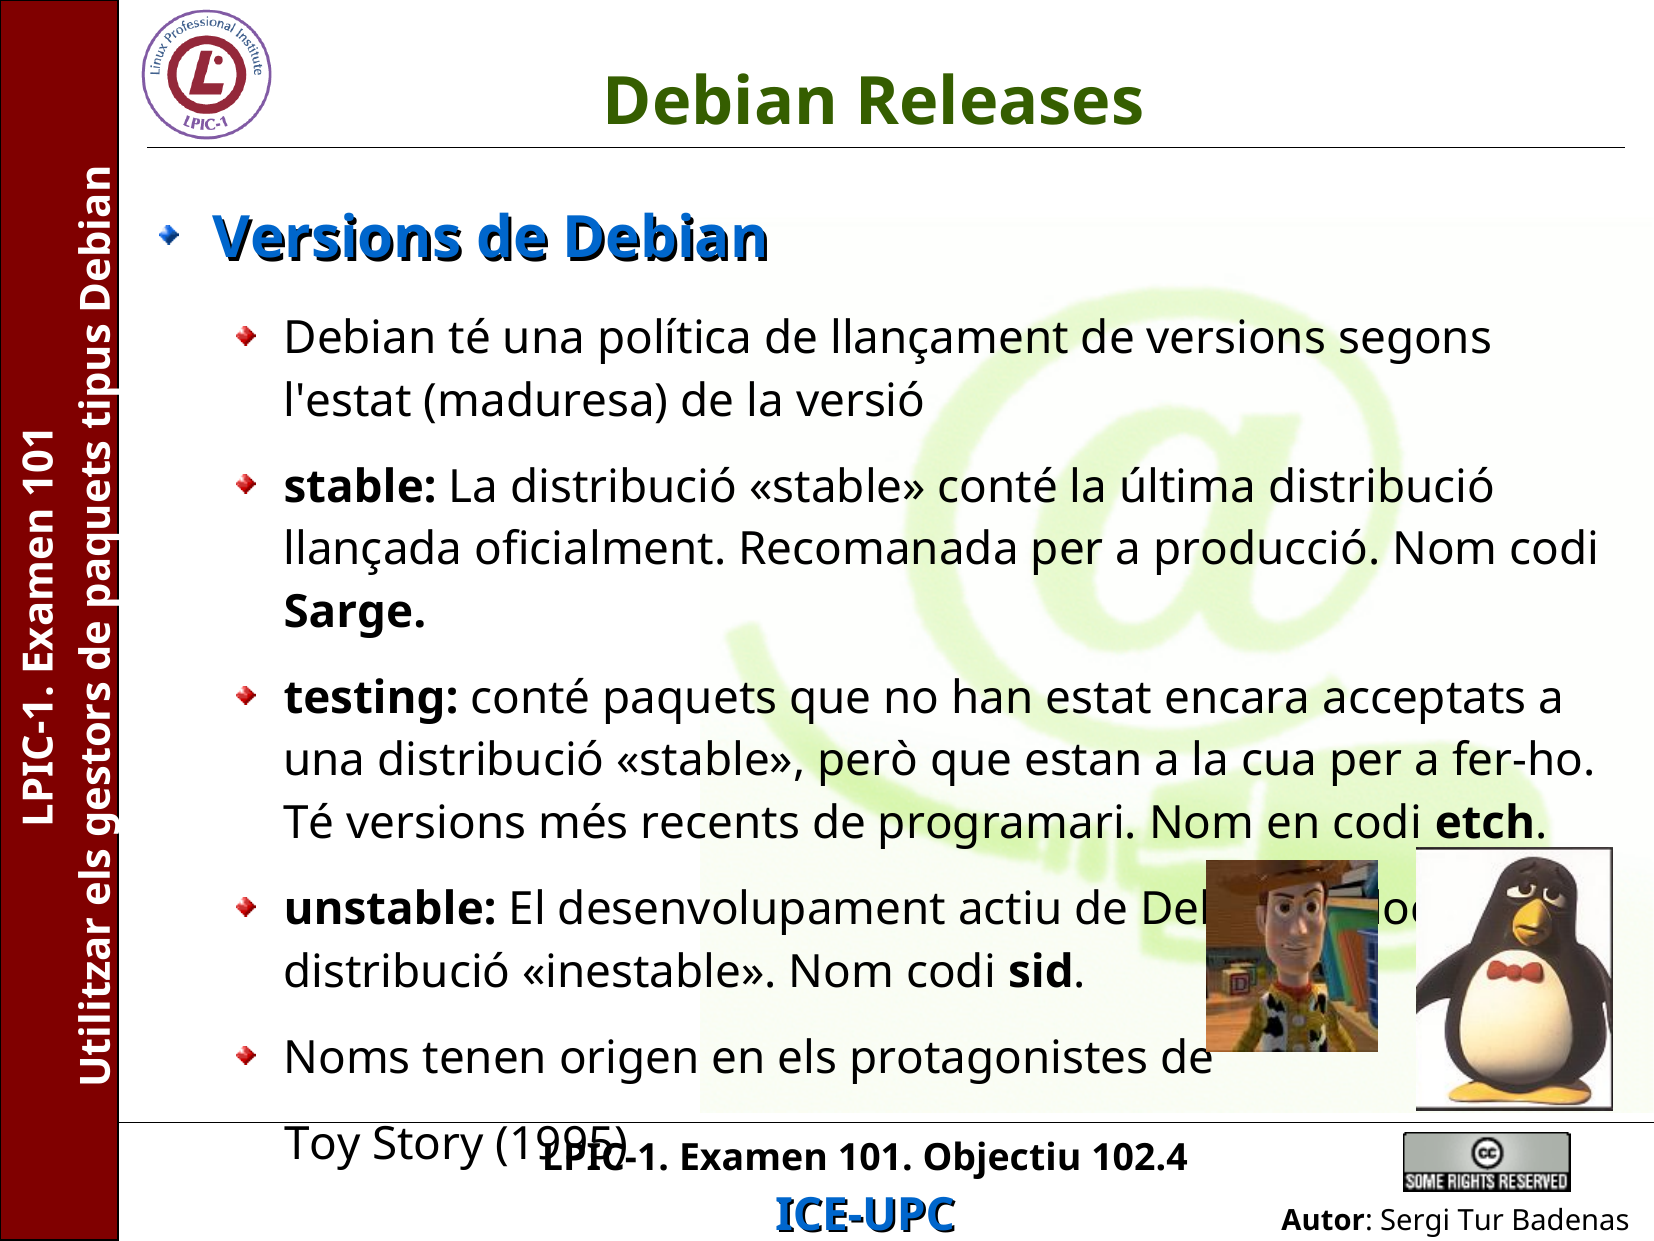

# Debian Releases
Versions de Debian
Debian té una política de llançament de versions segons l'estat (maduresa) de la versió
stable: La distribució «stable» conté la última distribució llançada oficialment. Recomanada per a producció. Nom codi Sarge.
testing: conté paquets que no han estat encara acceptats a una distribució «stable», però que estan a la cua per a fer-ho. Té versions més recents de programari. Nom en codi etch.
unstable: El desenvolupament actiu de Debian té lloc a la distribució «inestable». Nom codi sid.
Noms tenen origen en els protagonistes de
 Toy Story (1995)